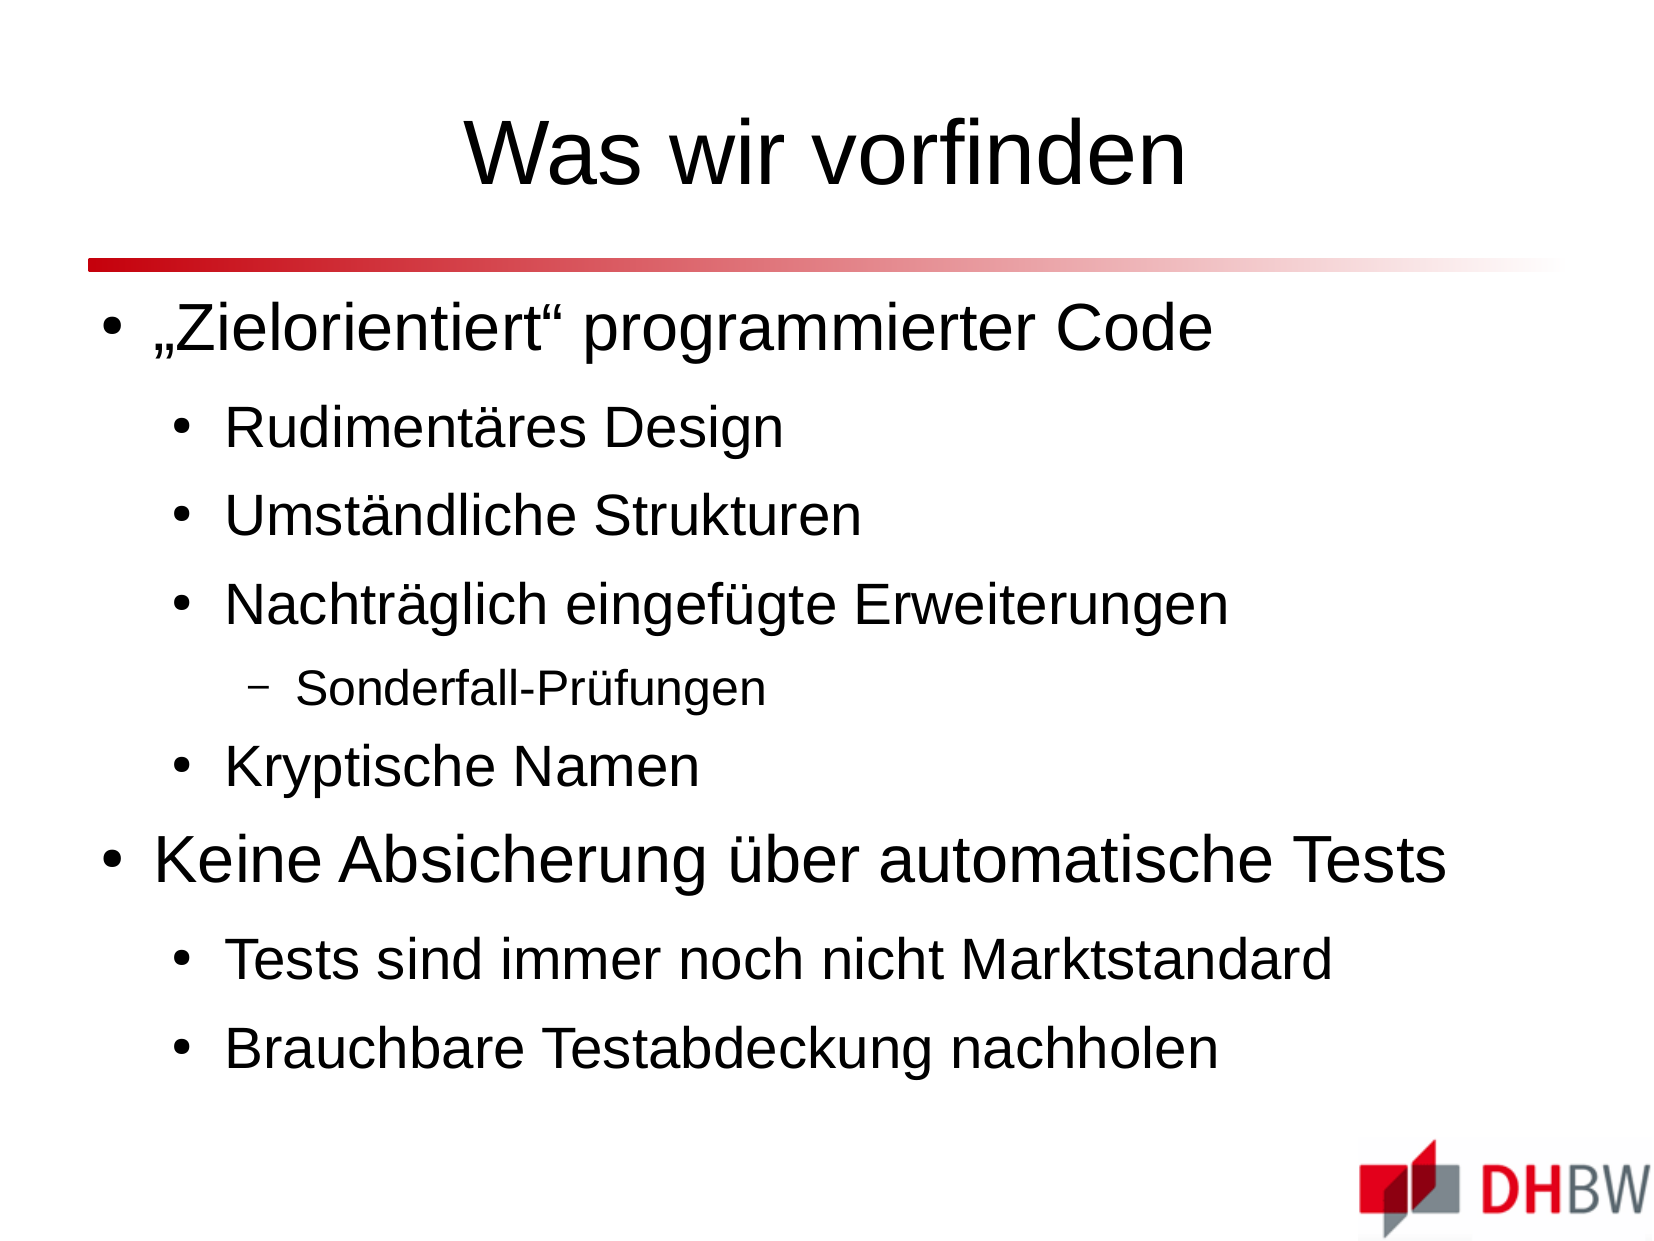

# Was wir vorfinden
„Zielorientiert“ programmierter Code
Rudimentäres Design
Umständliche Strukturen
Nachträglich eingefügte Erweiterungen
Sonderfall-Prüfungen
Kryptische Namen
Keine Absicherung über automatische Tests
Tests sind immer noch nicht Marktstandard
Brauchbare Testabdeckung nachholen